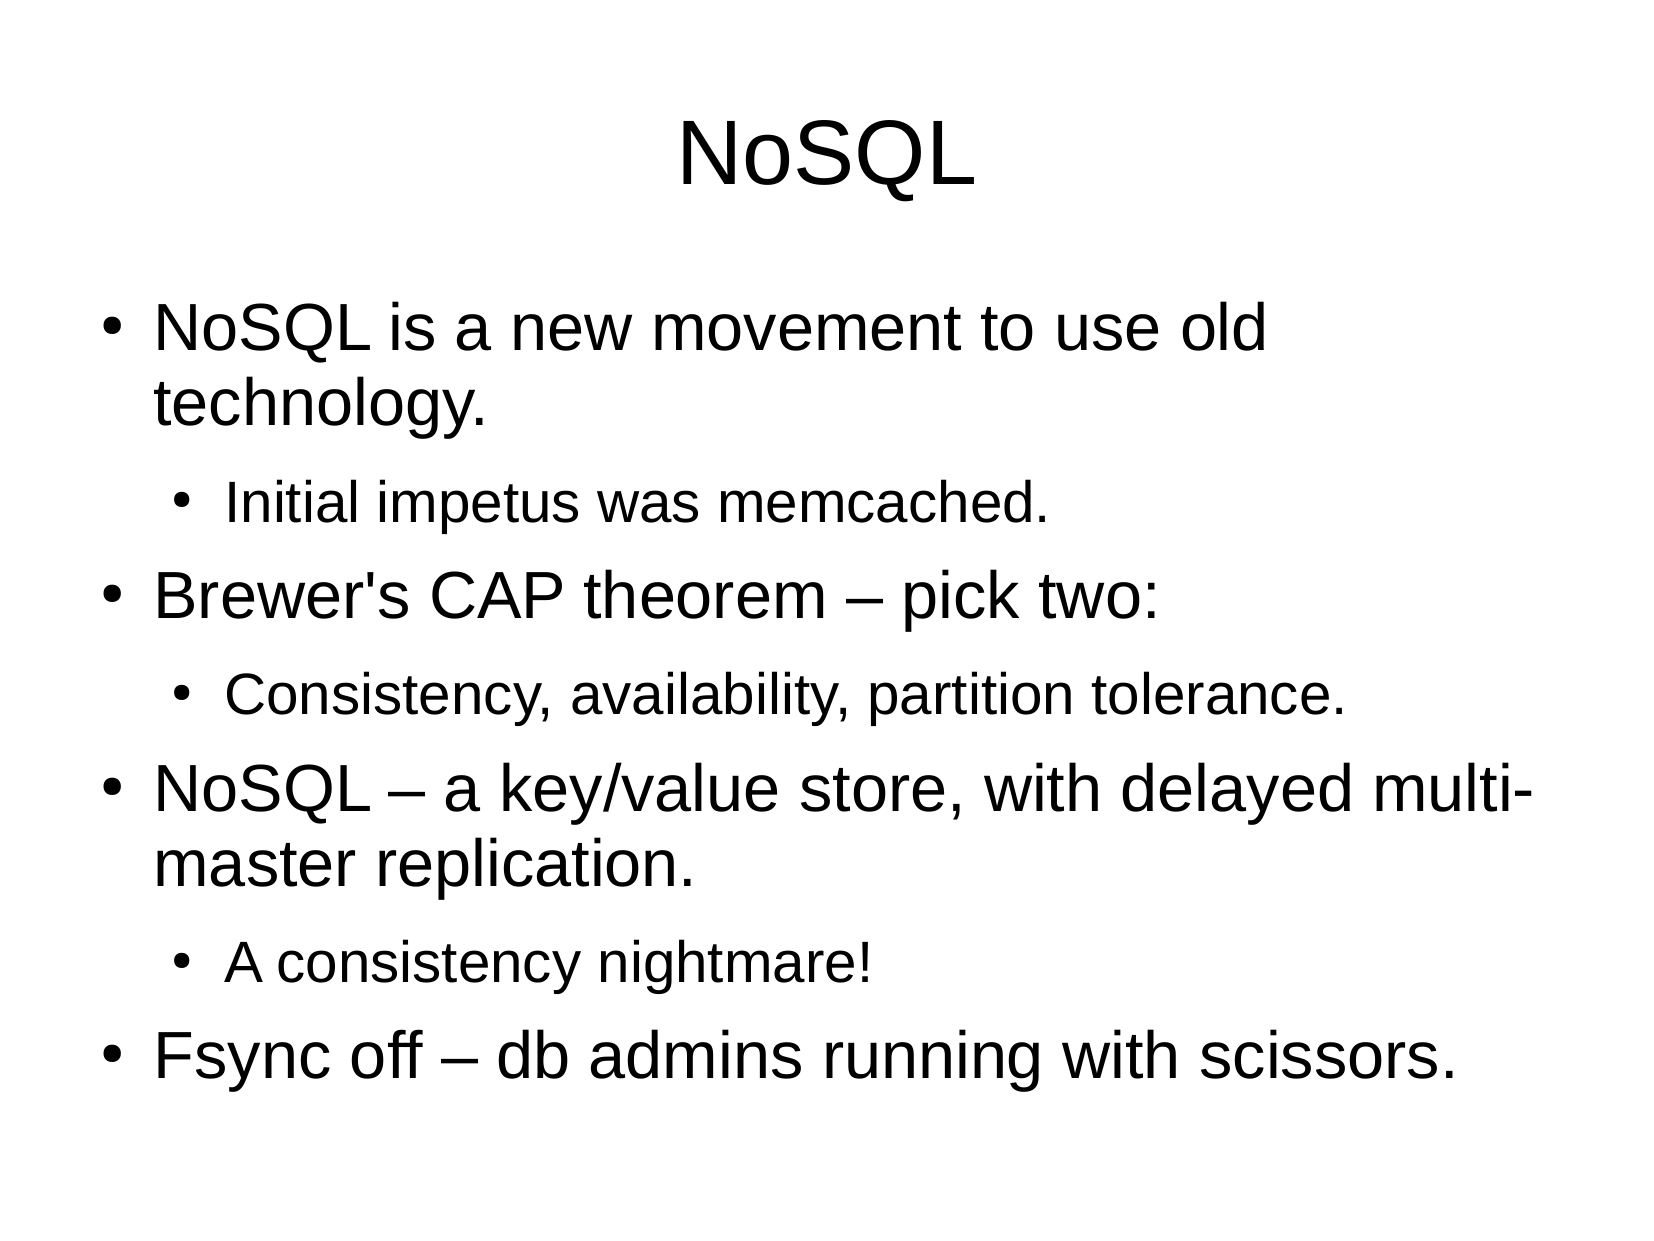

# NoSQL
NoSQL is a new movement to use old technology.
Initial impetus was memcached.
Brewer's CAP theorem – pick two:
Consistency, availability, partition tolerance.
NoSQL – a key/value store, with delayed multi-master replication.
A consistency nightmare!
Fsync off – db admins running with scissors.